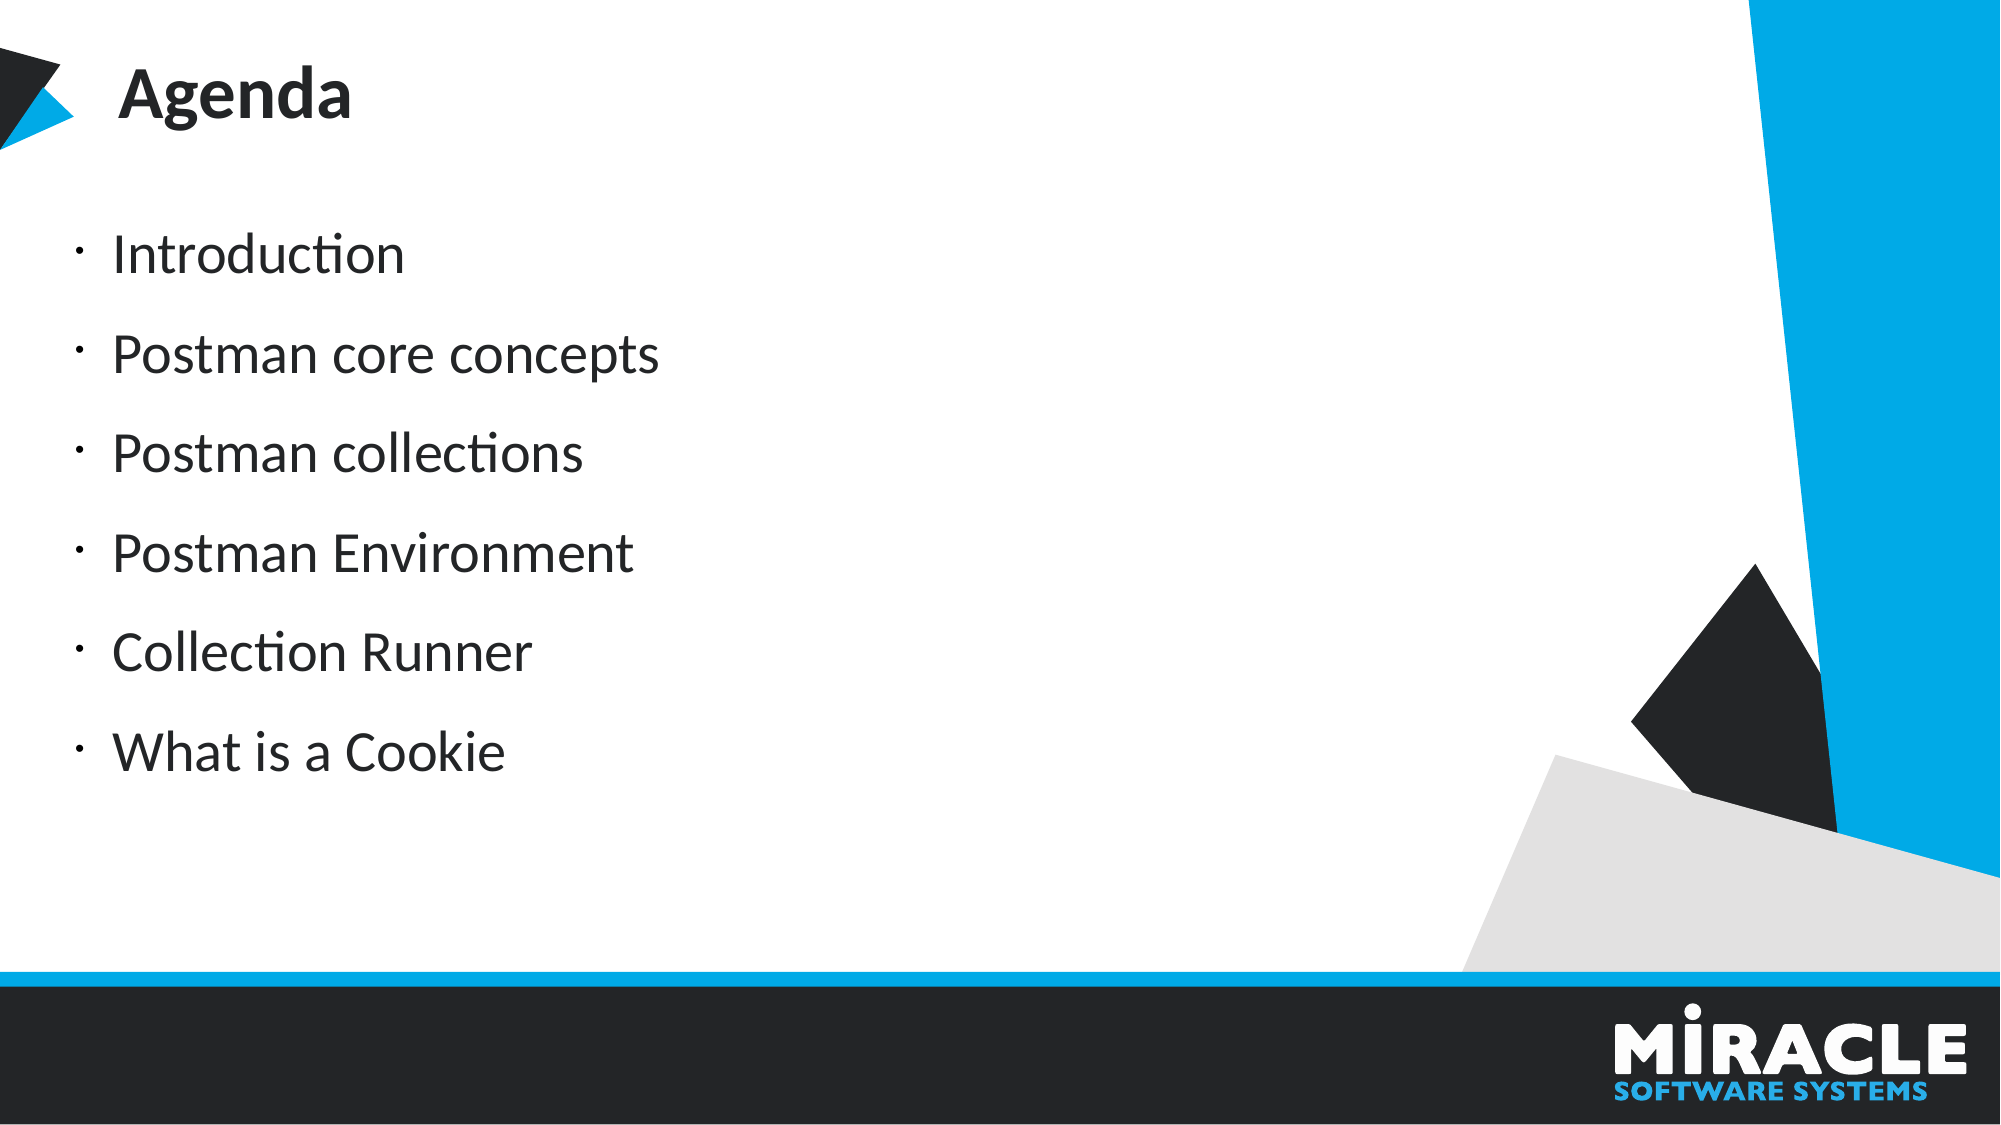

# Introduction
Postman core concepts
Postman collections
Postman Environment
Collection Runner
What is a Cookie